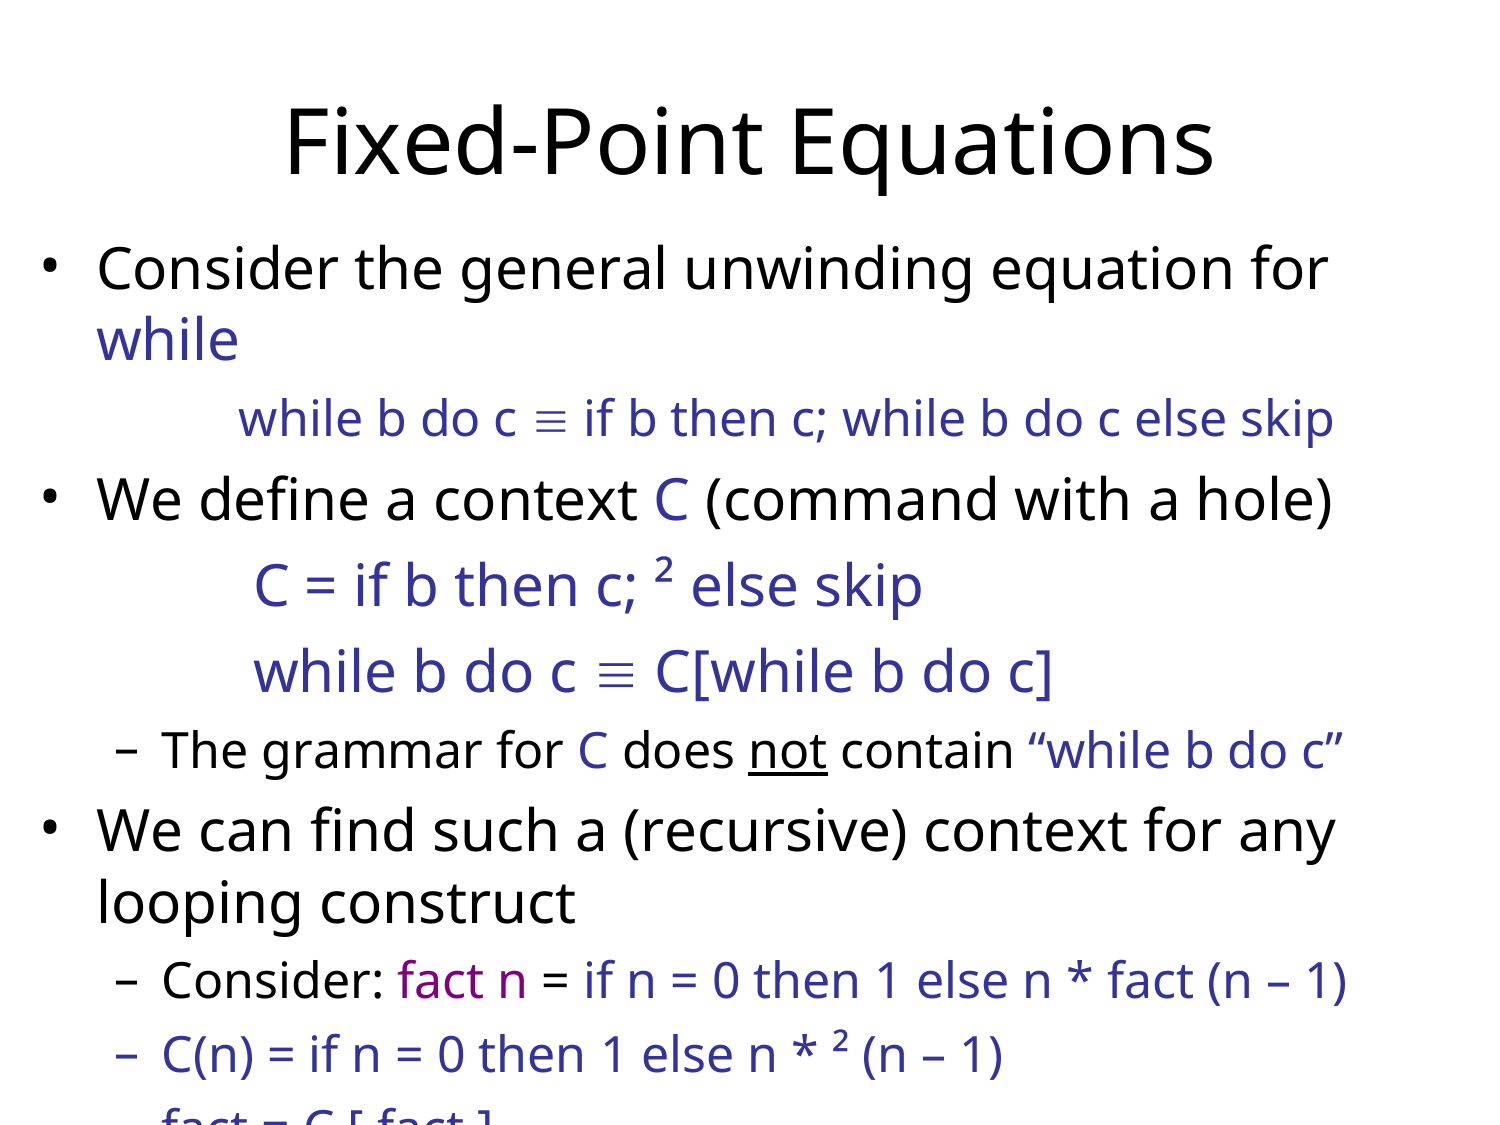

# Fixed-Point Equations
Consider the general unwinding equation for while
while b do c  if b then c; while b do c else skip
We define a context C (command with a hole)
 C = if b then c; ² else skip
 while b do c  C[while b do c]
The grammar for C does not contain “while b do c”
We can find such a (recursive) context for any looping construct
Consider: fact n = if n = 0 then 1 else n * fact (n – 1)
C(n) = if n = 0 then 1 else n * ² (n – 1)
fact = C [ fact ]